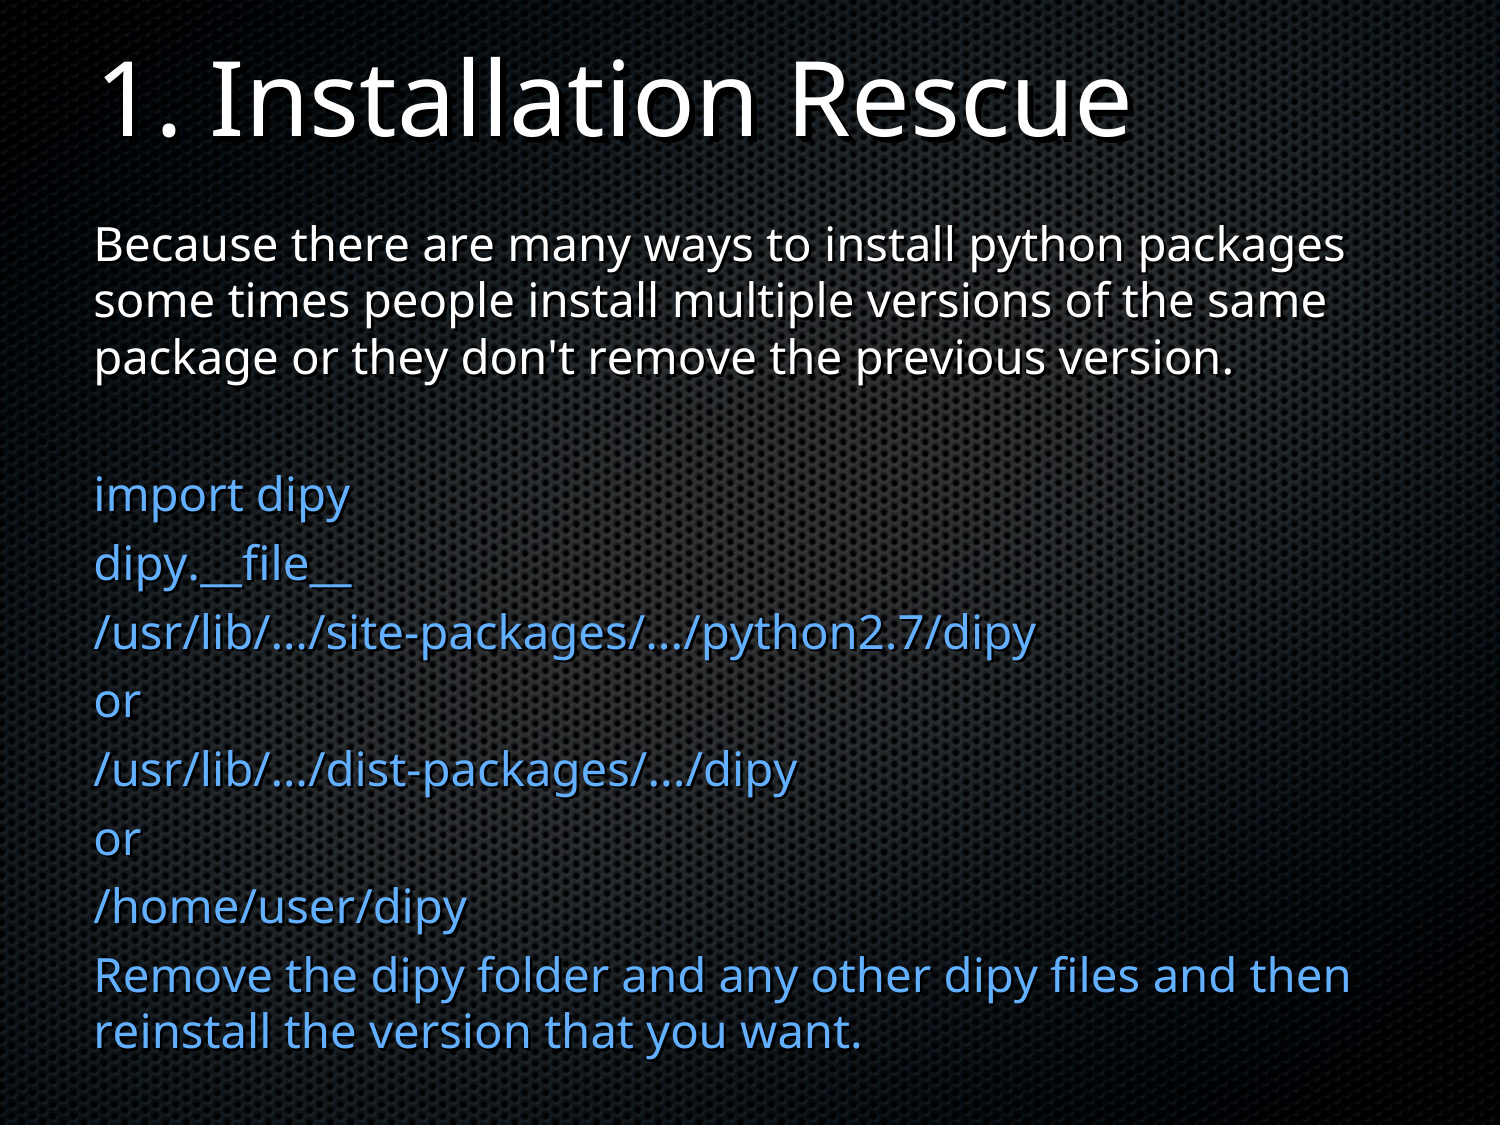

# 1. Installation Rescue
Because there are many ways to install python packages some times people install multiple versions of the same package or they don't remove the previous version.
import dipy
dipy.__file__
/usr/lib/…/site-packages/.../python2.7/dipy
or
/usr/lib/…/dist-packages/.../dipy
or
/home/user/dipy
Remove the dipy folder and any other dipy files and then reinstall the version that you want.